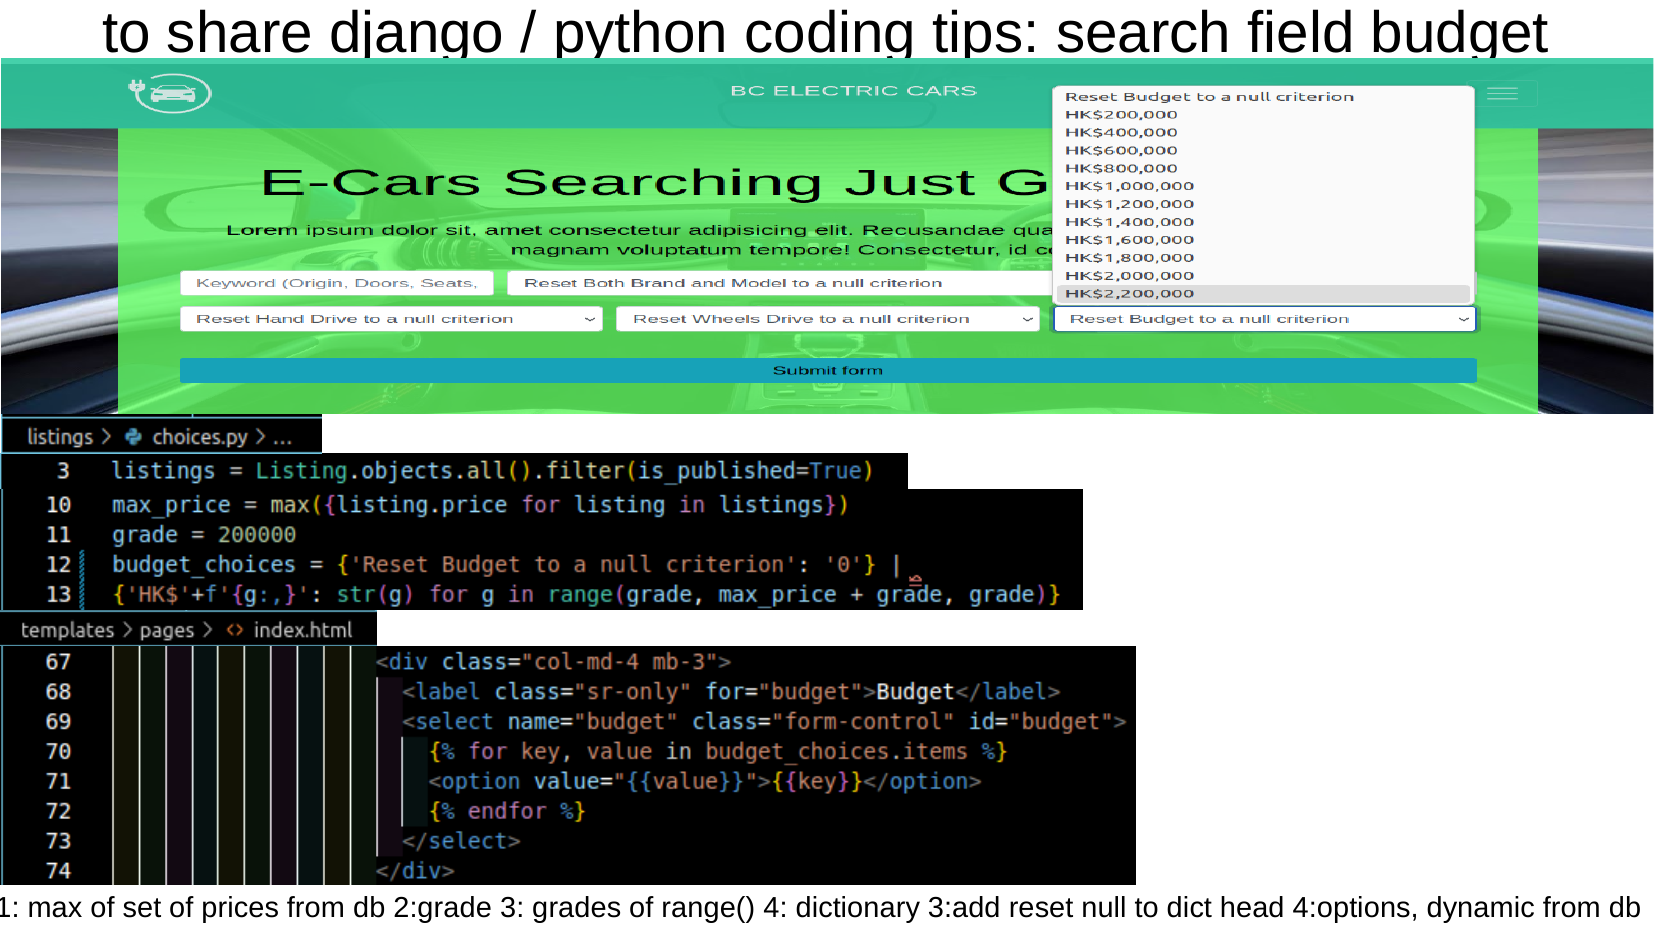

# to share django / python coding tips: search field budget
1: max of set of prices from db 2:grade 3: grades of range() 4: dictionary 3:add reset null to dict head 4:options, dynamic from db